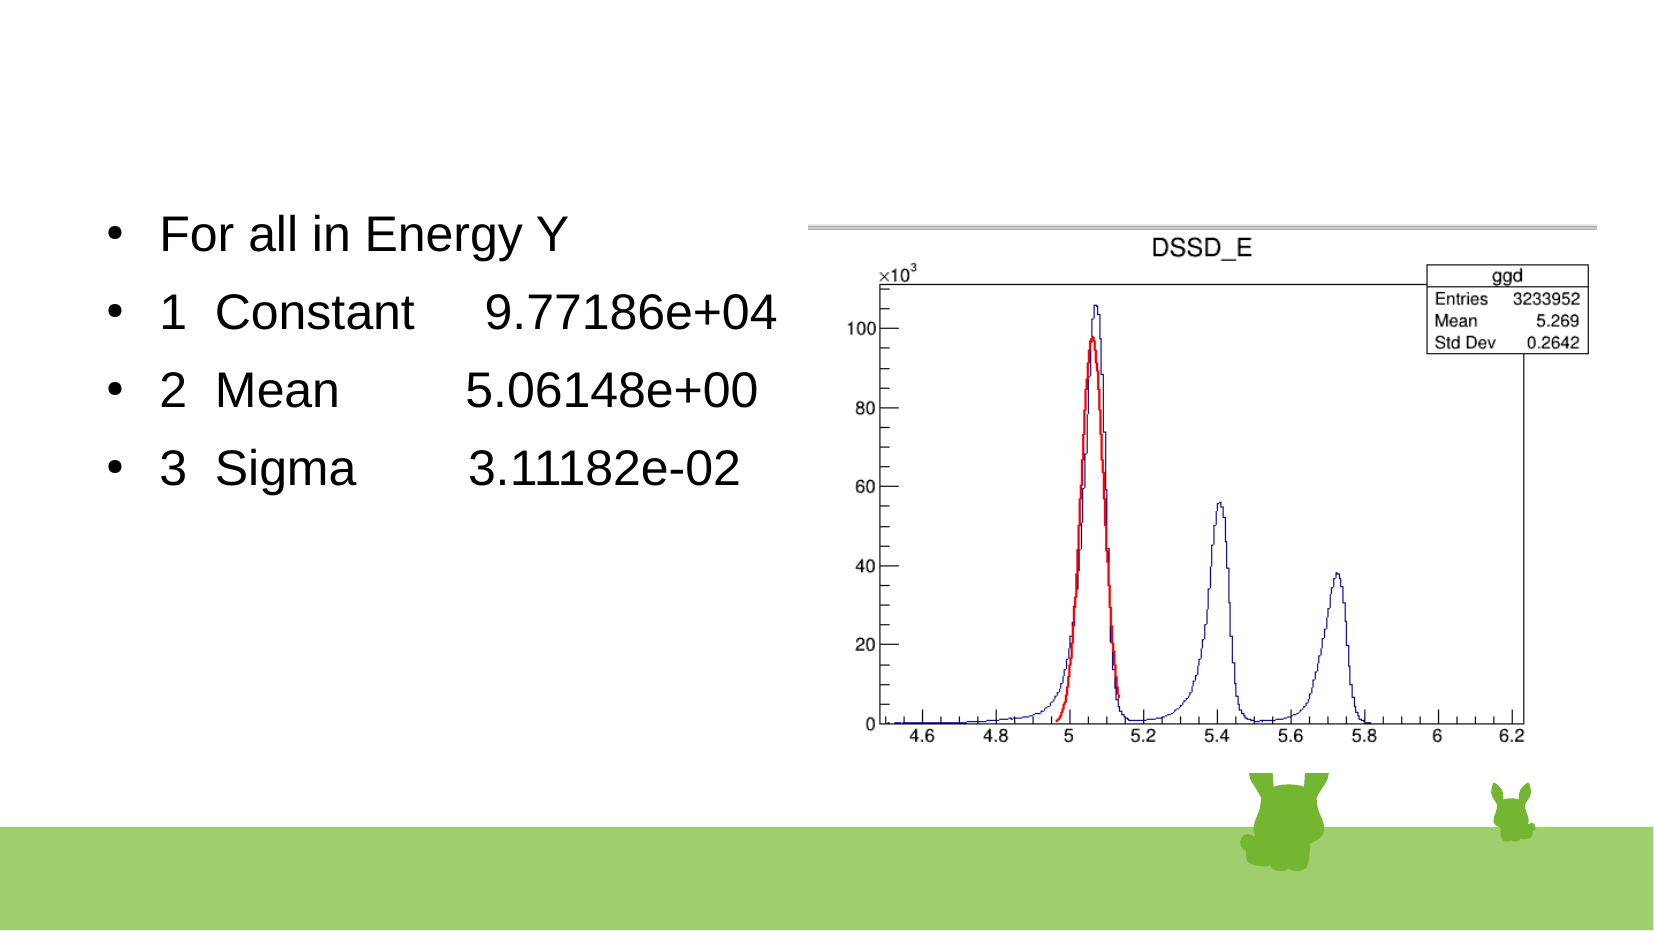

#
For all in Energy Y
1 Constant 9.77186e+04
2 Mean 5.06148e+00
3 Sigma 3.11182e-02